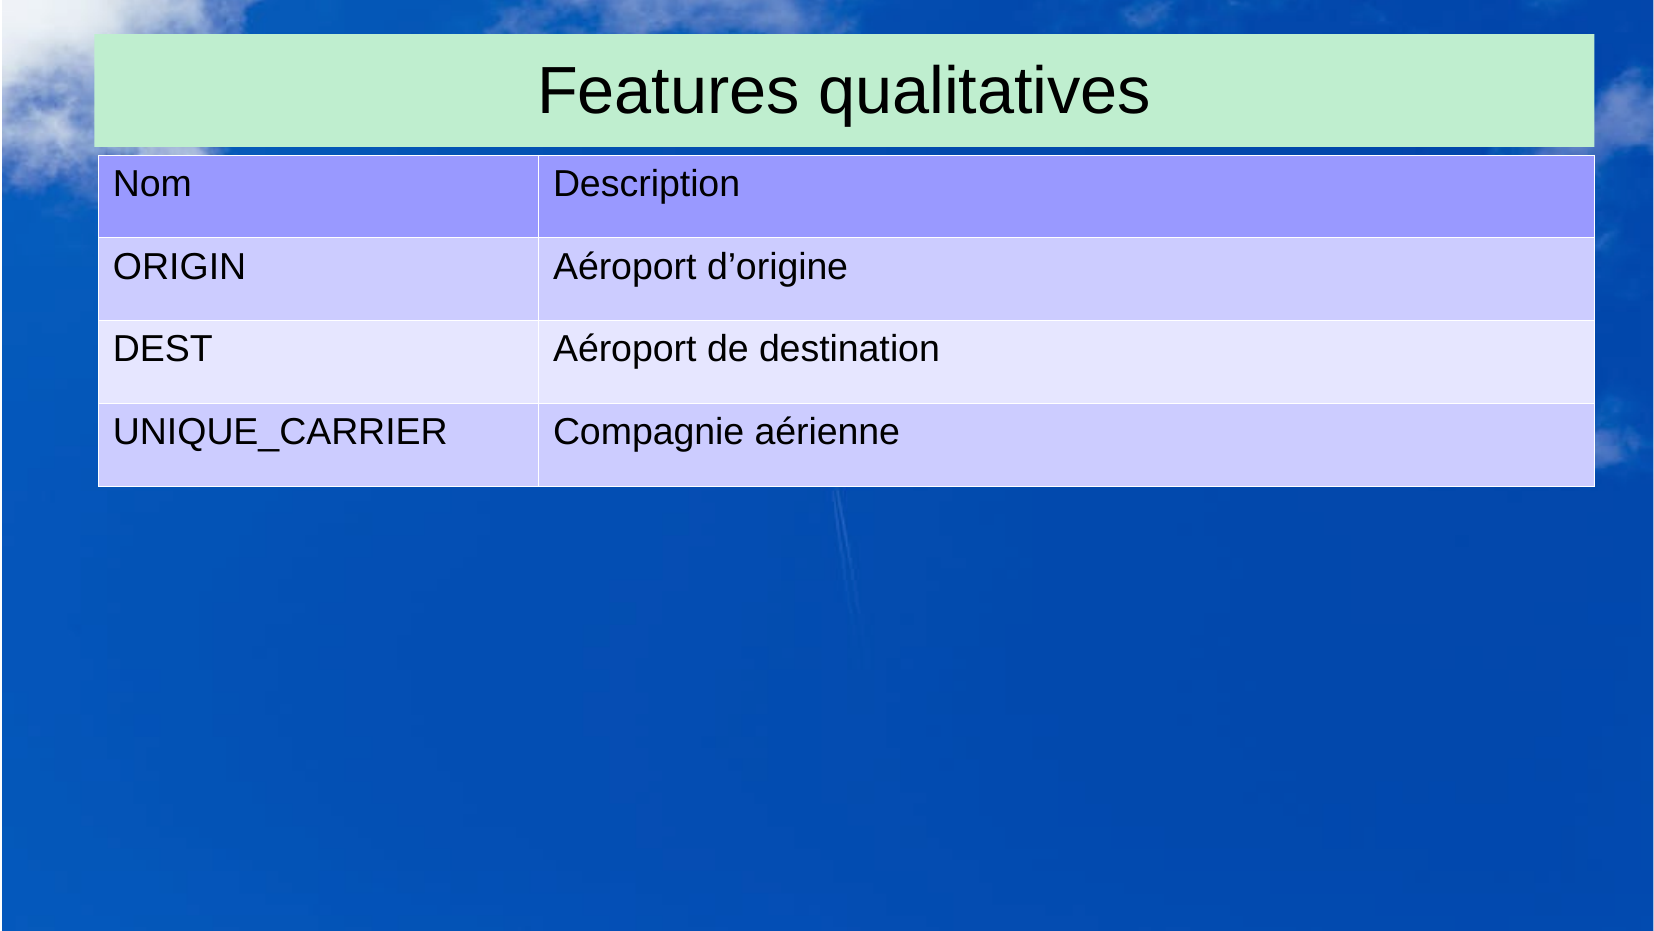

# Features qualitatives
| Nom | Description |
| --- | --- |
| ORIGIN | Aéroport d’origine |
| DEST | Aéroport de destination |
| UNIQUE\_CARRIER | Compagnie aérienne |